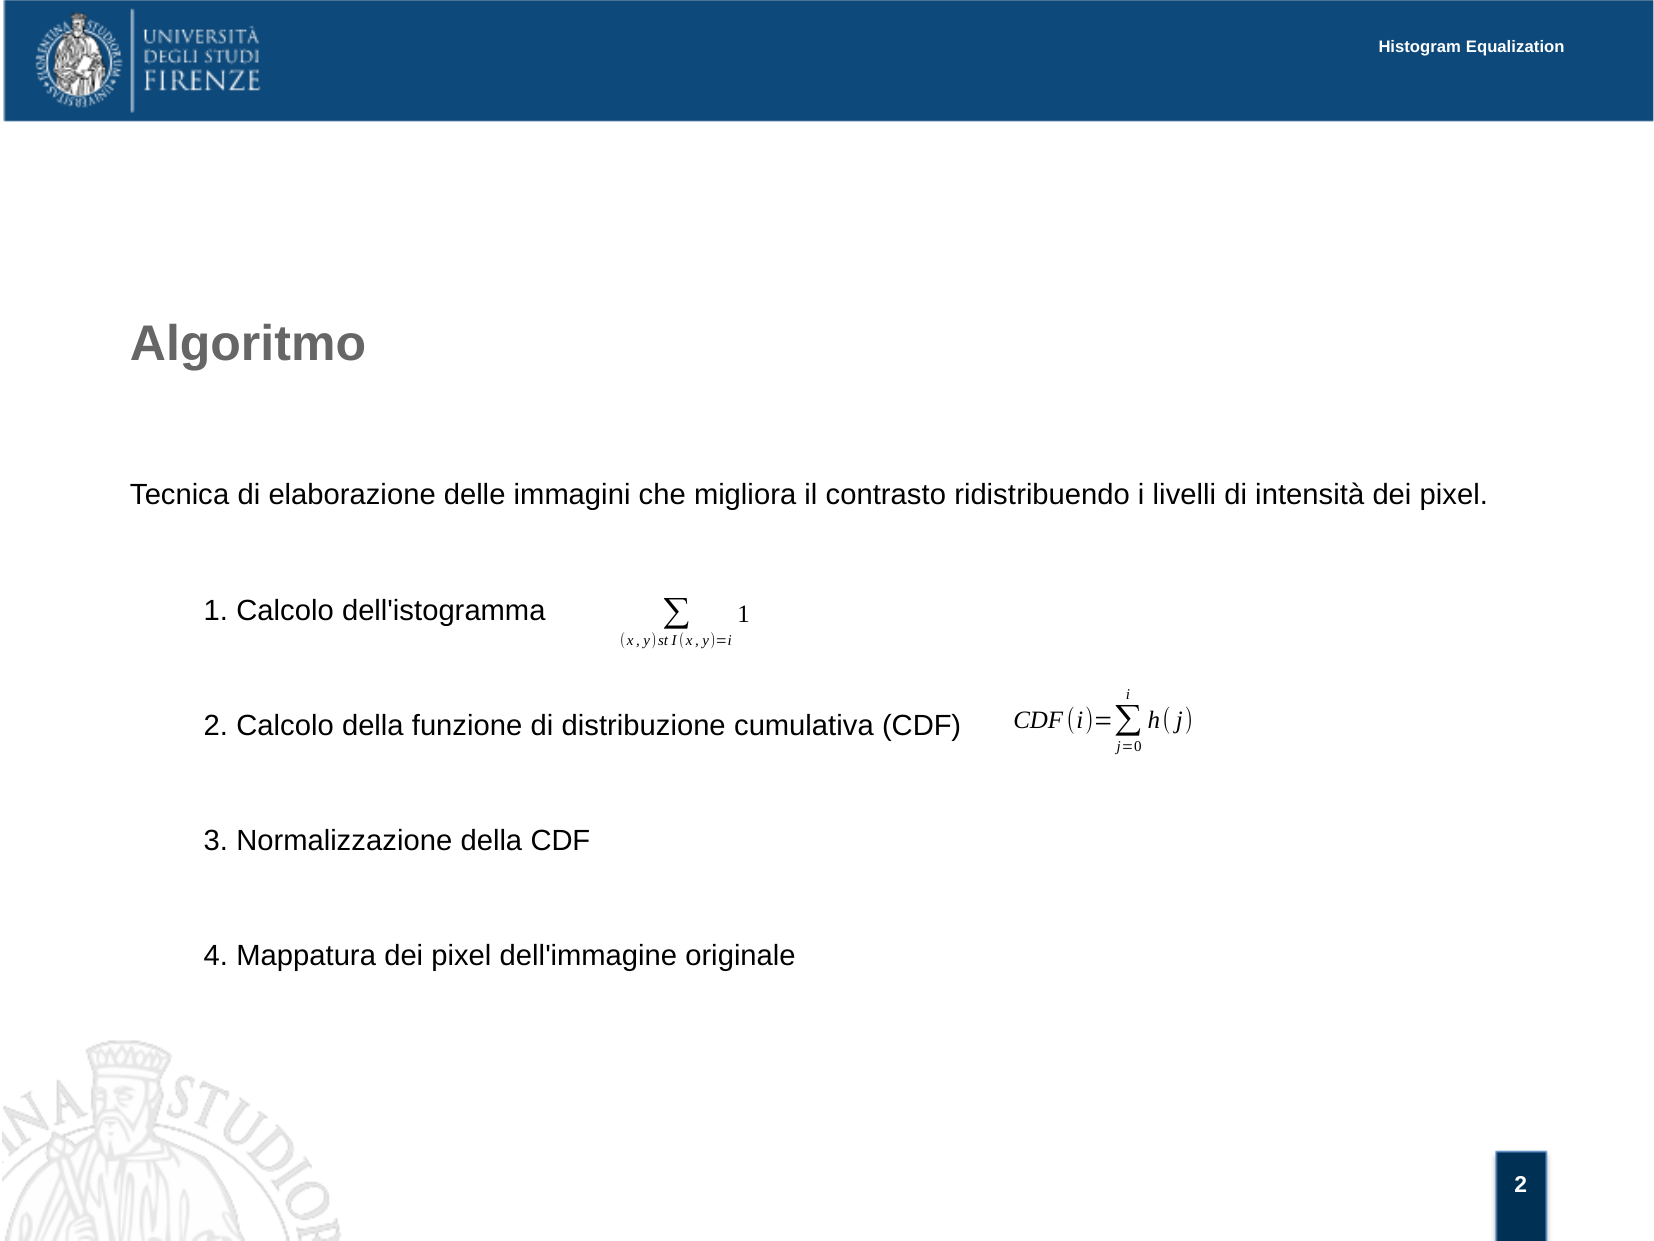

Histogram Equalization
Algoritmo
Tecnica di elaborazione delle immagini che migliora il contrasto ridistribuendo i livelli di intensità dei pixel.
	1. Calcolo dell'istogramma
	2. Calcolo della funzione di distribuzione cumulativa (CDF)
	3. Normalizzazione della CDF
	4. Mappatura dei pixel dell'immagine originale
2